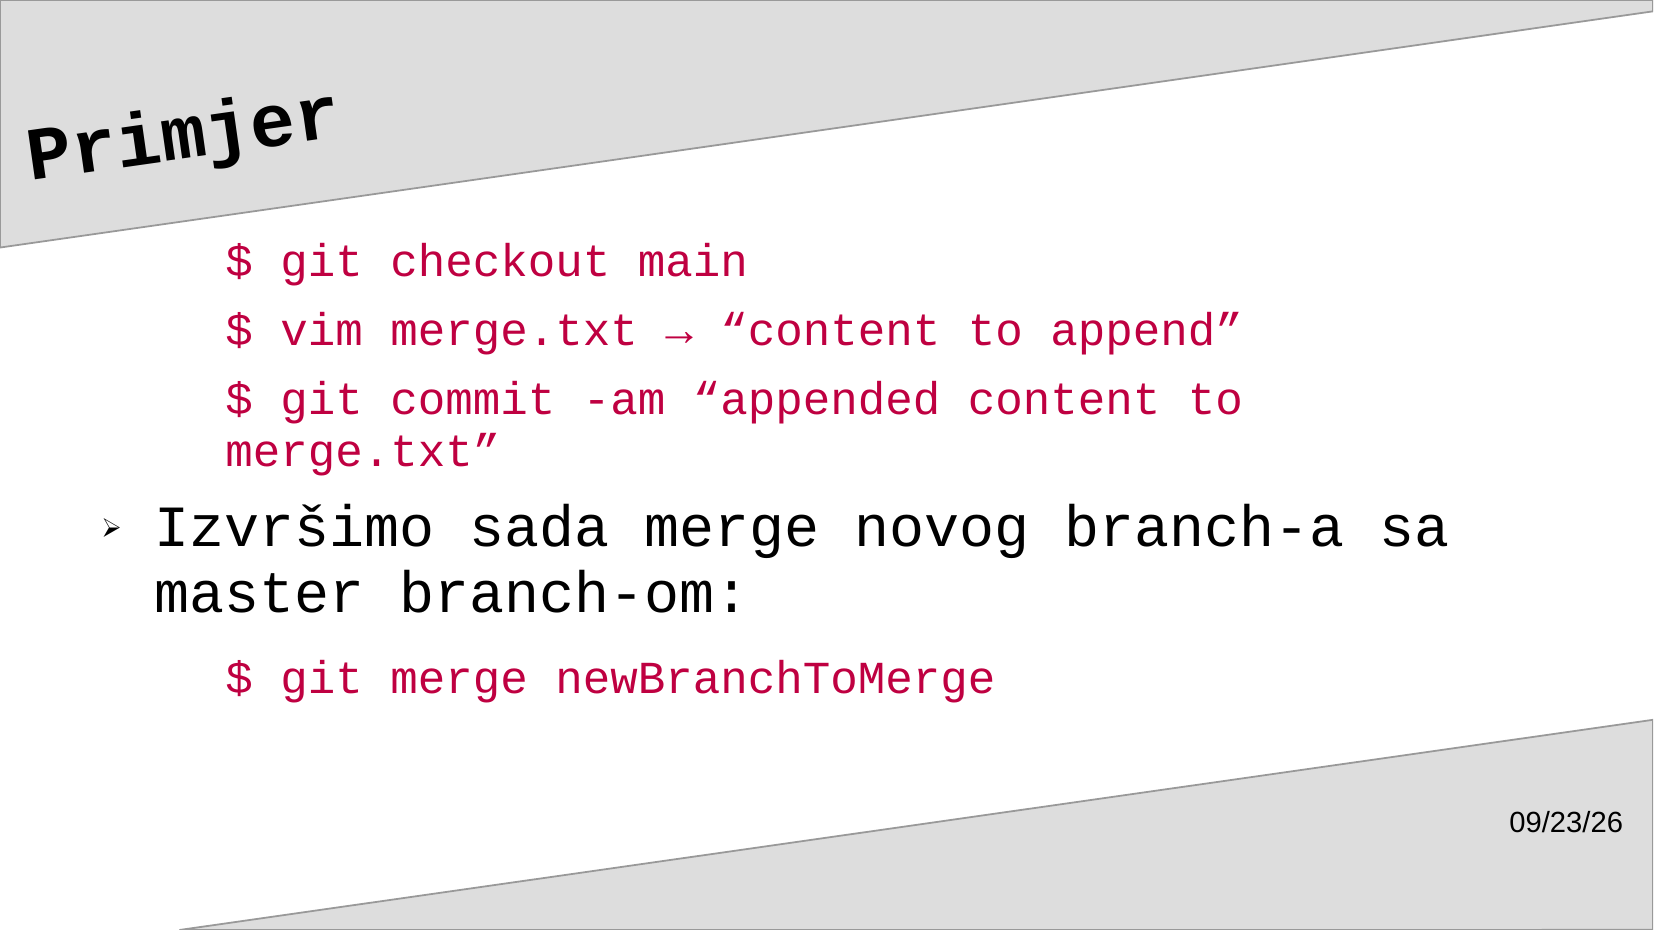

# Primjer
$ git checkout main
$ vim merge.txt → “content to append”
$ git commit -am “appended content to merge.txt”
Izvršimo sada merge novog branch-a sa master branch-om:
$ git merge newBranchToMerge
88